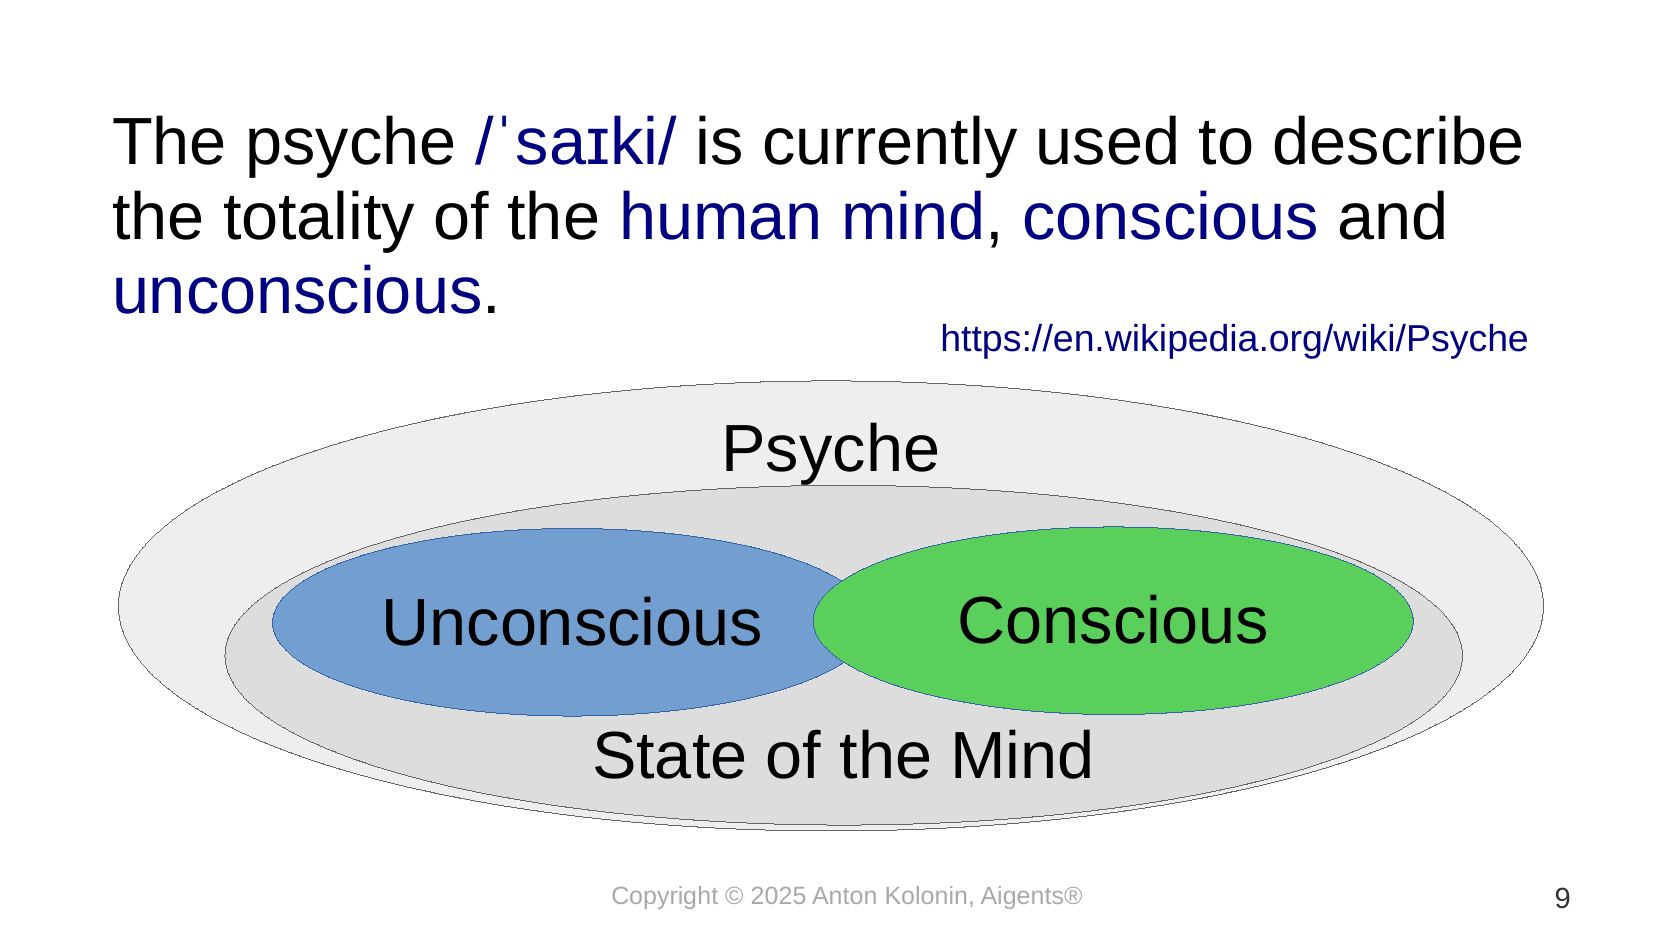

The psyche /ˈsaɪki/ is currently used to describe the totality of the human mind, conscious and
unconscious.
https://en.wikipedia.org/wiki/Psyche
Psyche
State of the Mind
Conscious
Unconscious
Copyright © 2025 Anton Kolonin, Aigents®
9